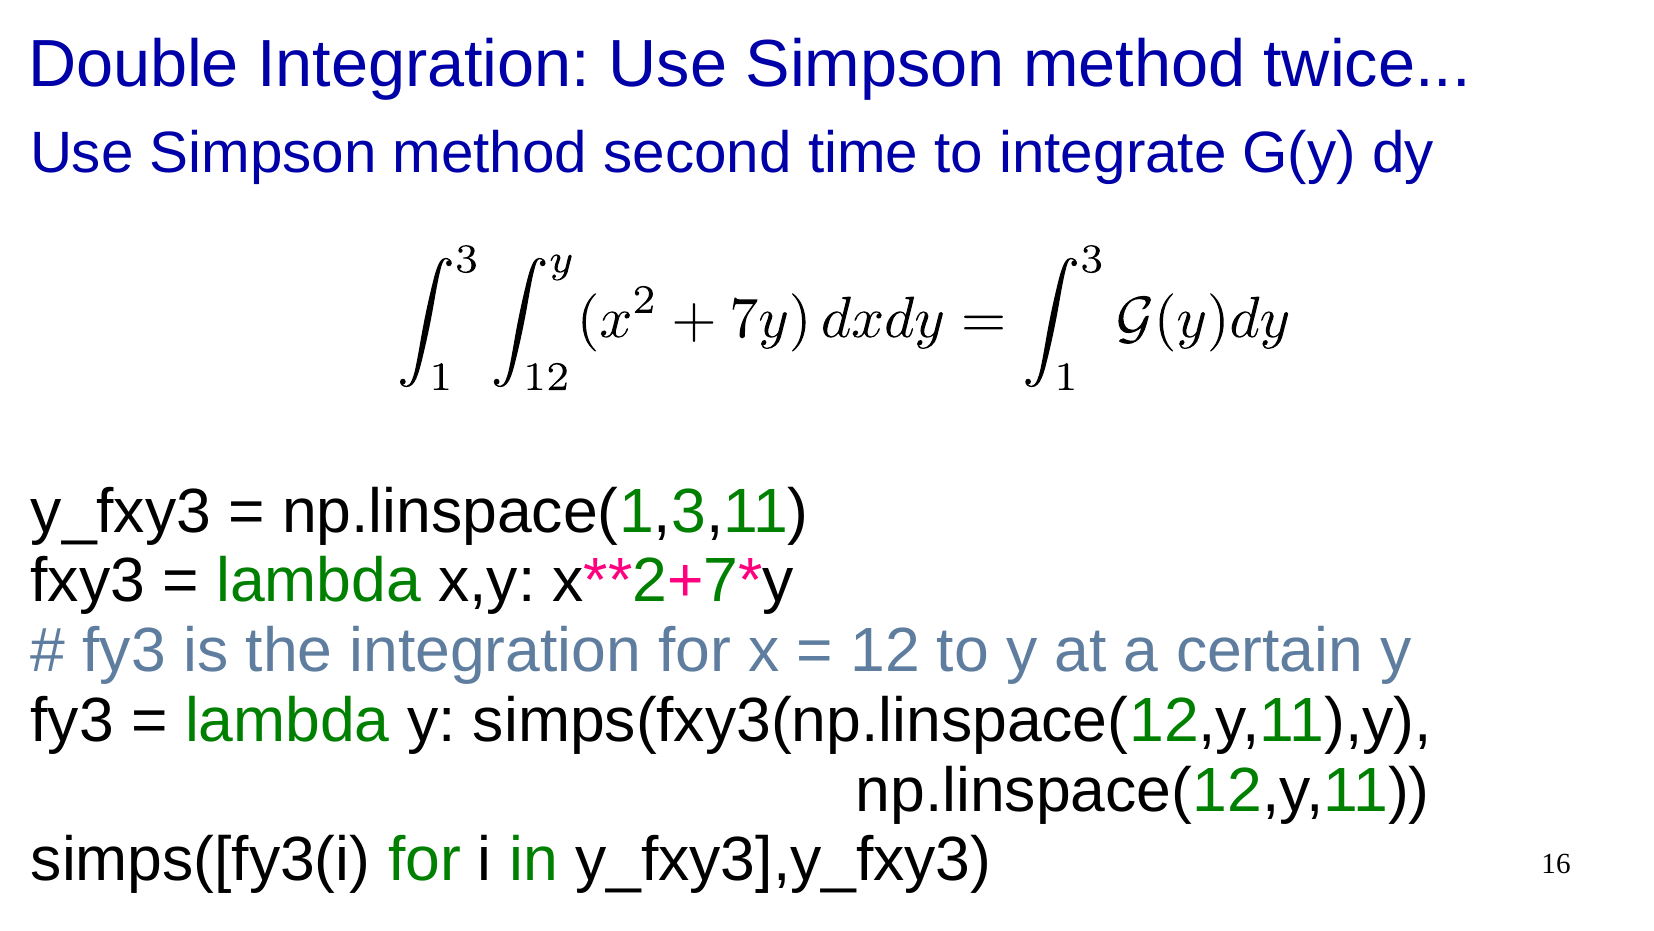

# Double Integration: Use Simpson method twice...
Use Simpson method second time to integrate G(y) dy
y_fxy3 = np.linspace(1,3,11)
fxy3 = lambda x,y: x**2+7*y
# fy3 is the integration for x = 12 to y at a certain y
fy3 = lambda y: simps(fxy3(np.linspace(12,y,11),y),
											np.linspace(12,y,11))
simps([fy3(i) for i in y_fxy3],y_fxy3)
16